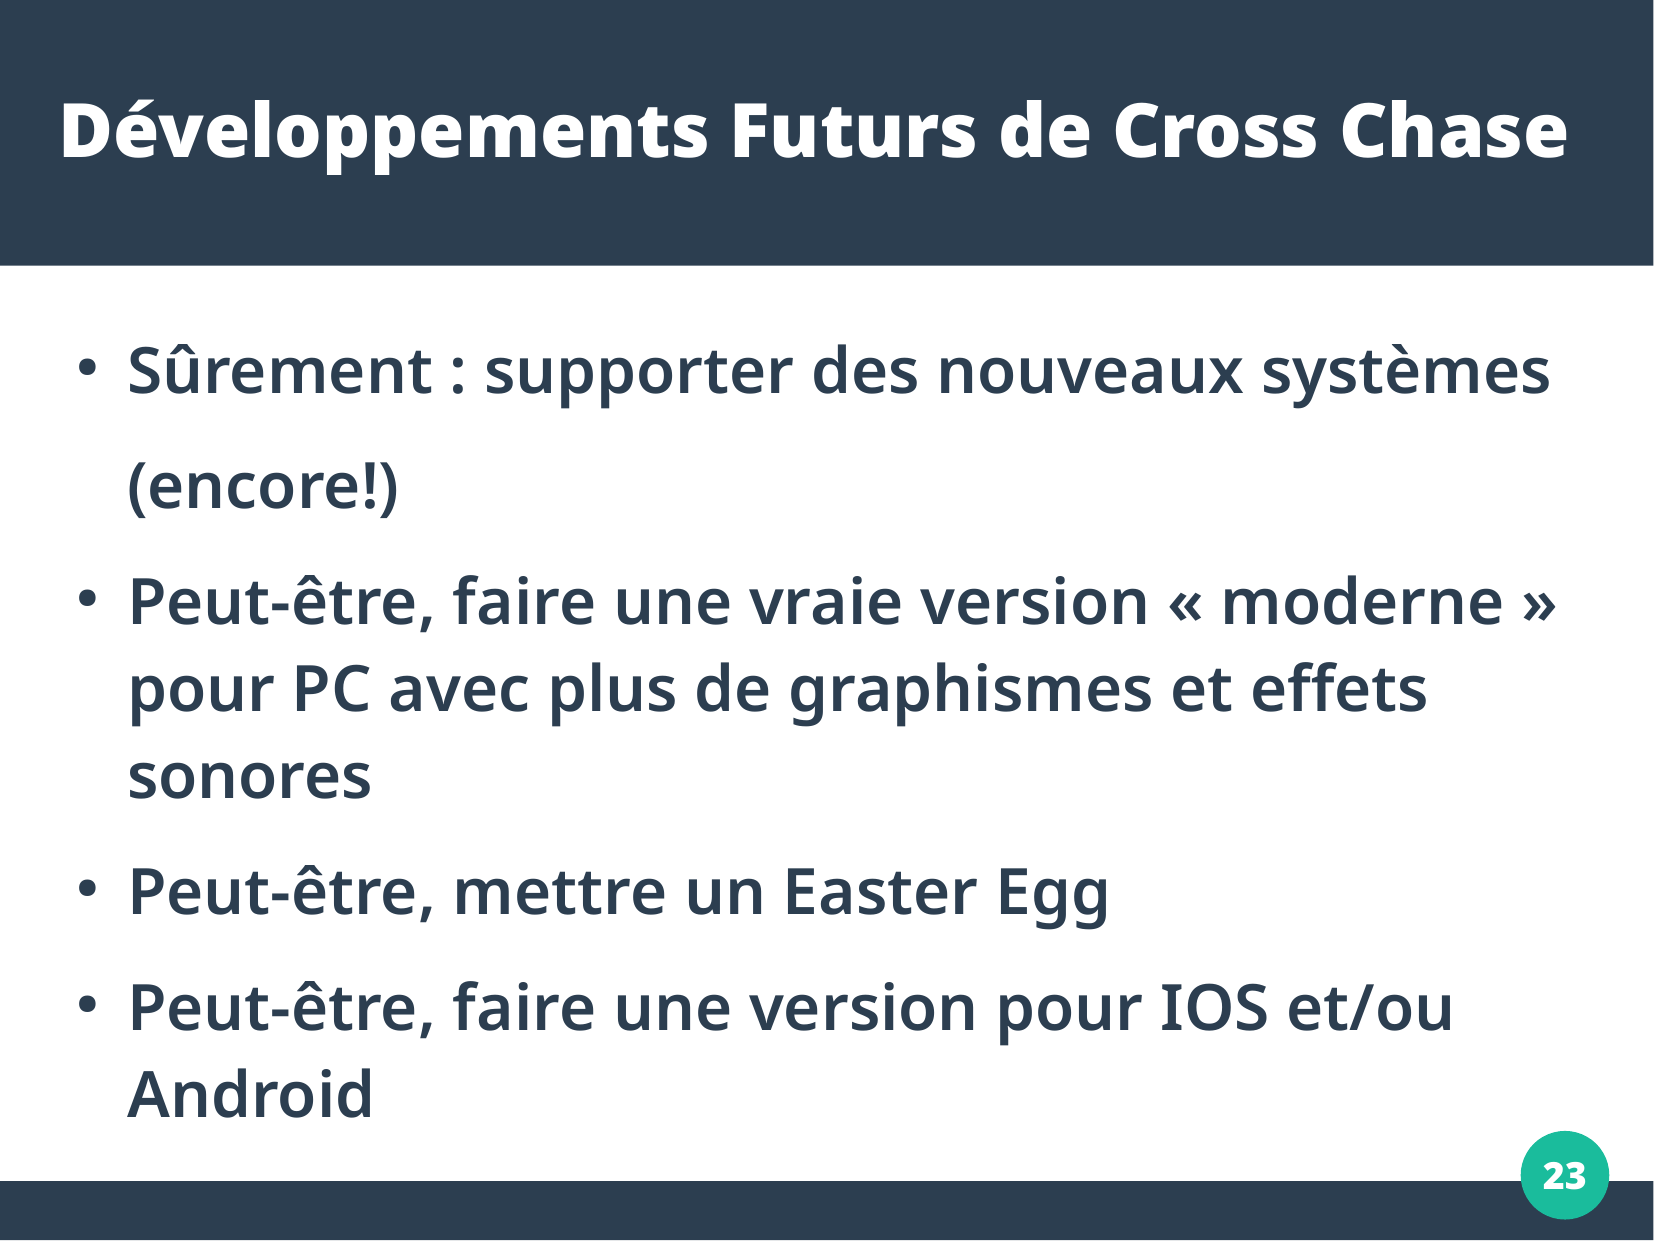

# Développements Futurs de Cross Chase
Sûrement : supporter des nouveaux systèmes
(encore!)
Peut-être, faire une vraie version « moderne » pour PC avec plus de graphismes et effets sonores
Peut-être, mettre un Easter Egg
Peut-être, faire une version pour IOS et/ou Android
23